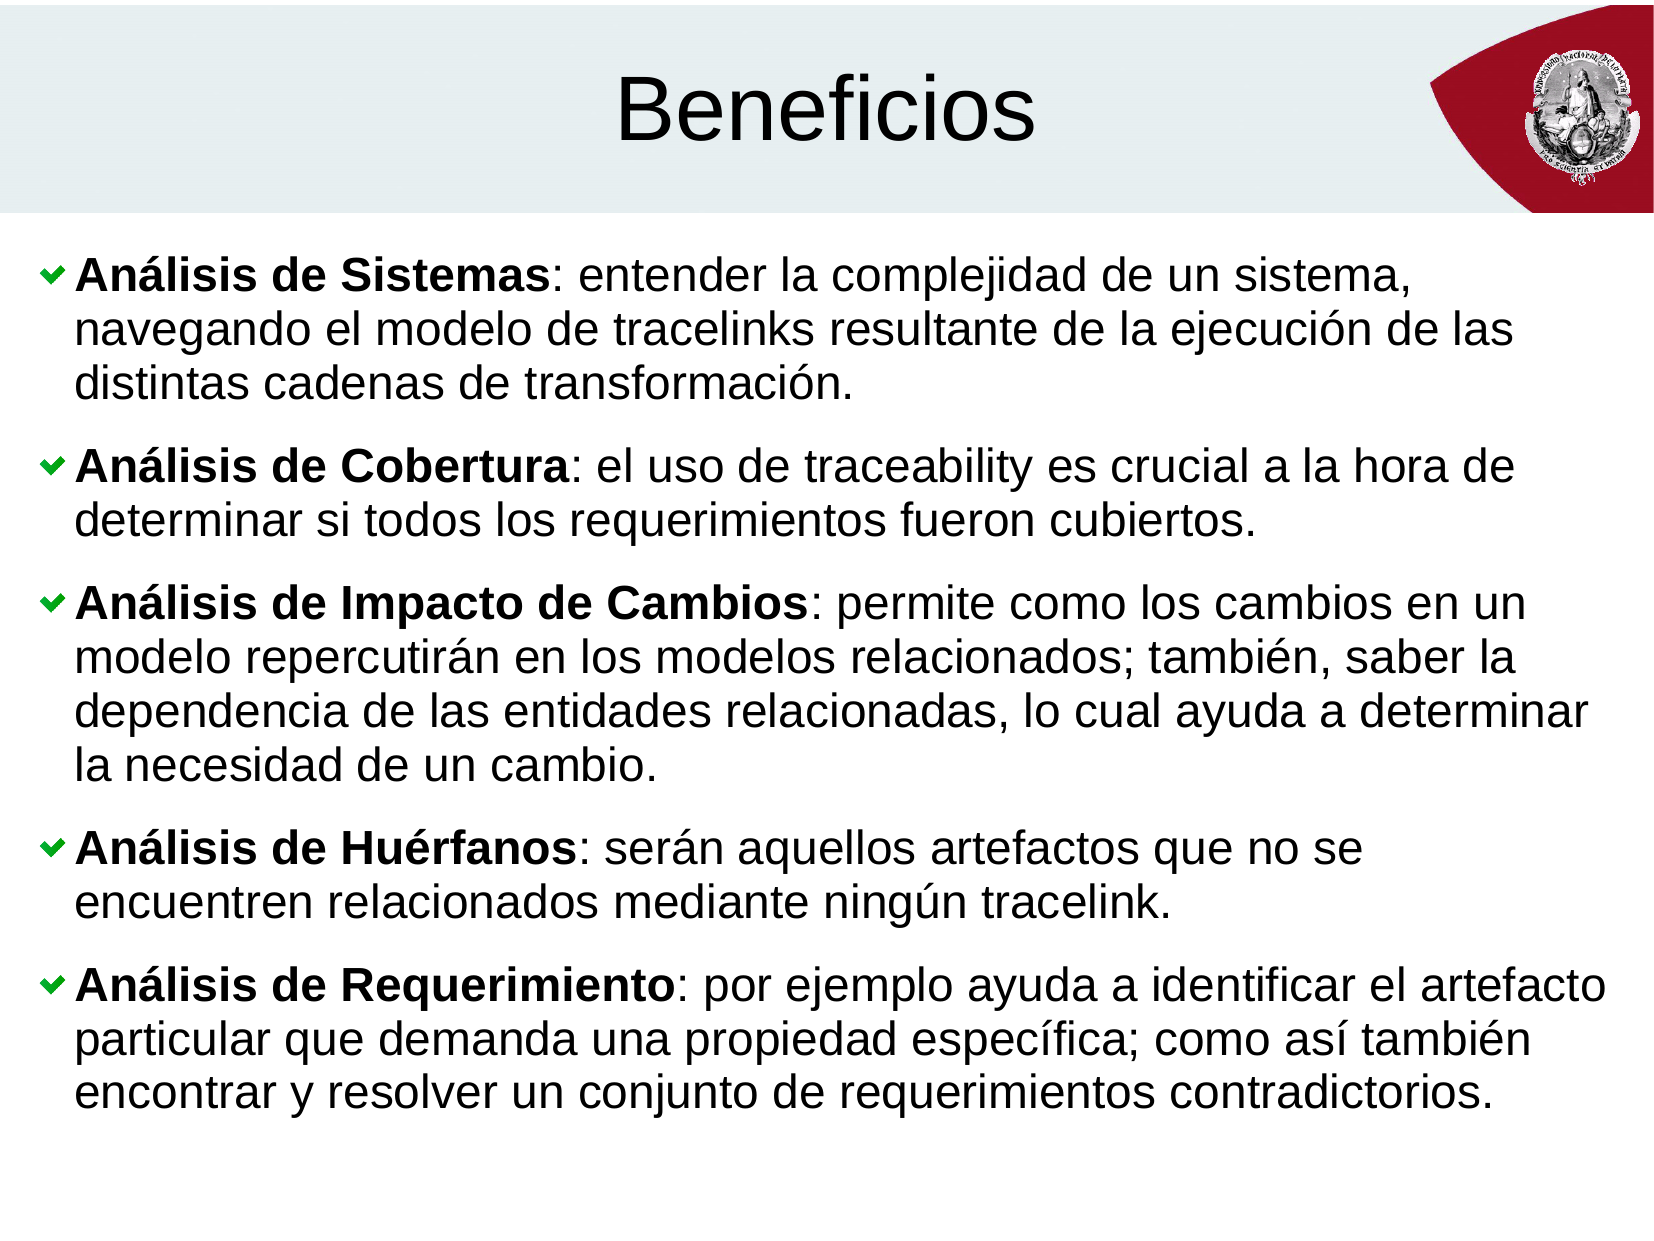

# Beneficios
Análisis de Sistemas: entender la complejidad de un sistema, navegando el modelo de tracelinks resultante de la ejecución de las distintas cadenas de transformación.
Análisis de Cobertura: el uso de traceability es crucial a la hora de determinar si todos los requerimientos fueron cubiertos.
Análisis de Impacto de Cambios: permite como los cambios en un modelo repercutirán en los modelos relacionados; también, saber la dependencia de las entidades relacionadas, lo cual ayuda a determinar la necesidad de un cambio.
Análisis de Huérfanos: serán aquellos artefactos que no se encuentren relacionados mediante ningún tracelink.
Análisis de Requerimiento: por ejemplo ayuda a identificar el artefacto particular que demanda una propiedad específica; como así también encontrar y resolver un conjunto de requerimientos contradictorios.